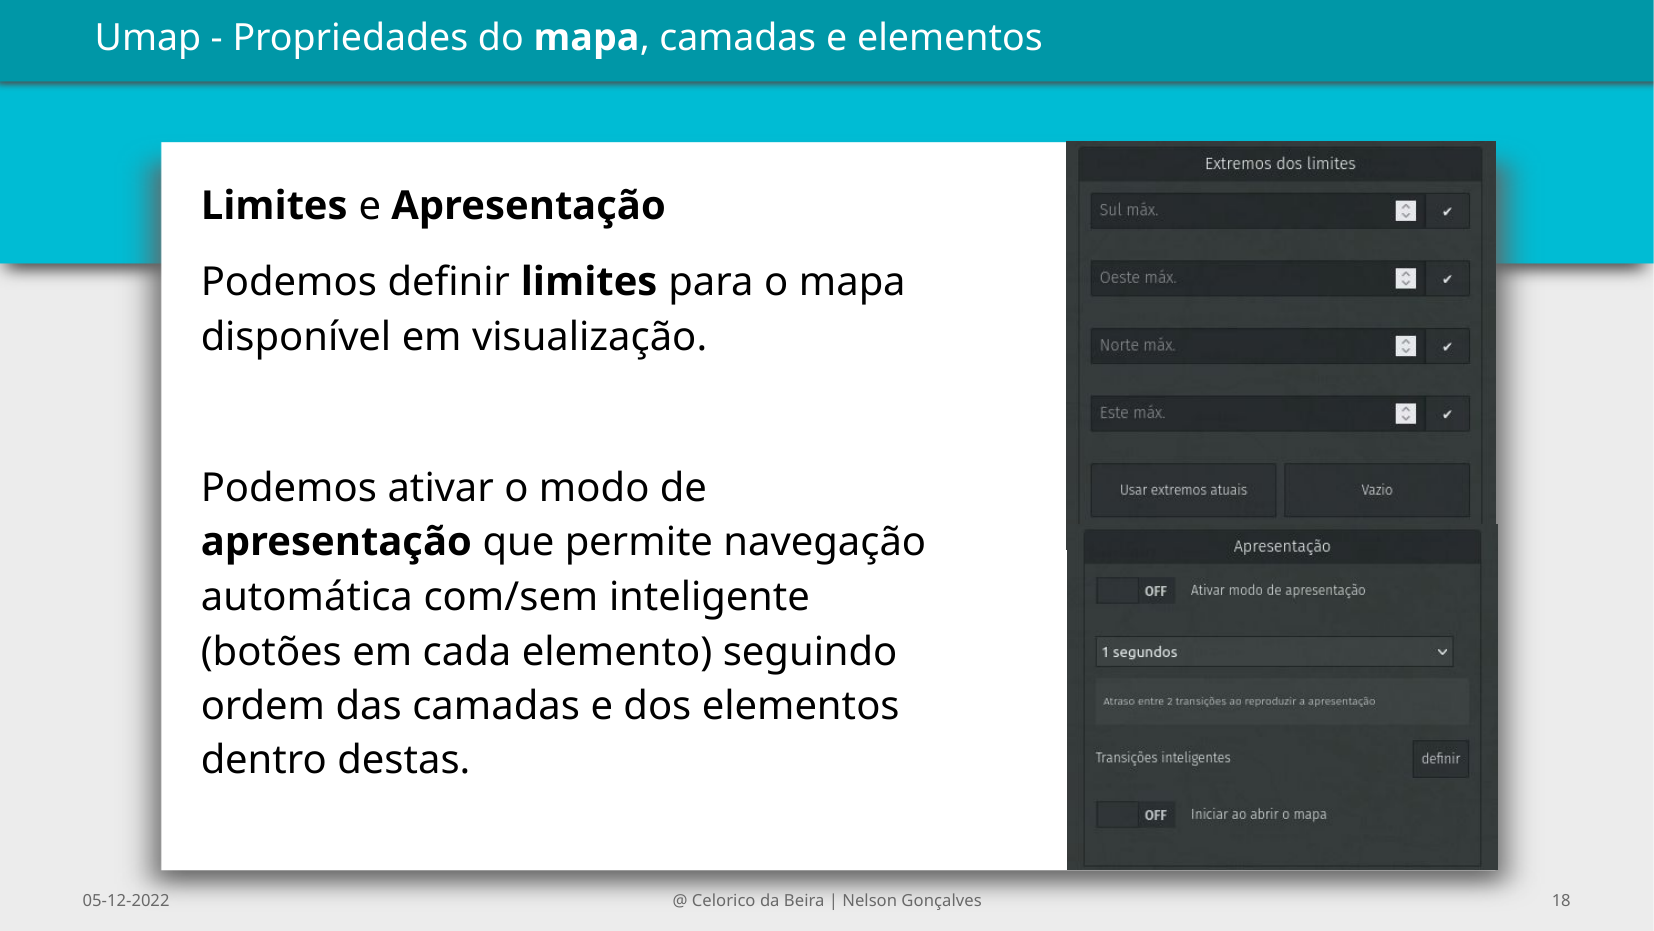

# Umap - Propriedades do mapa, camadas e elementos
Limites e Apresentação
Podemos definir limites para o mapa disponível em visualização.
Podemos ativar o modo de apresentação que permite navegação automática com/sem inteligente (botões em cada elemento) seguindo ordem das camadas e dos elementos dentro destas.
05-12-2022
@ Celorico da Beira | Nelson Gonçalves
18